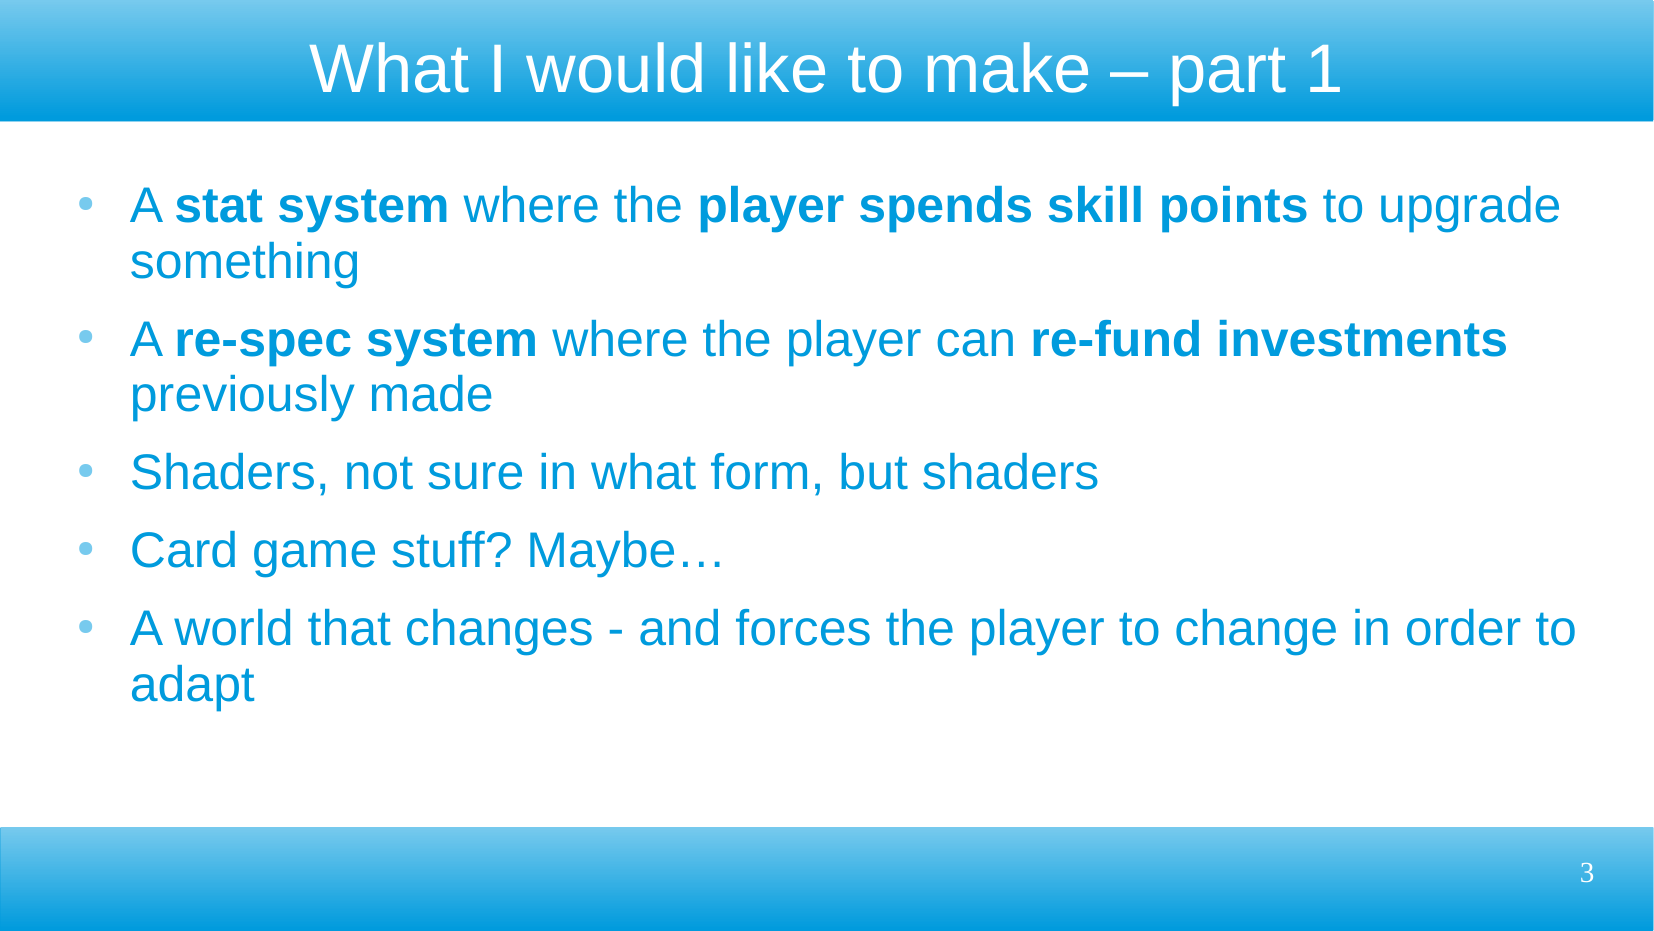

# What I would like to make – part 1
A stat system where the player spends skill points to upgrade something
A re-spec system where the player can re-fund investments previously made
Shaders, not sure in what form, but shaders
Card game stuff? Maybe…
A world that changes - and forces the player to change in order to adapt
3